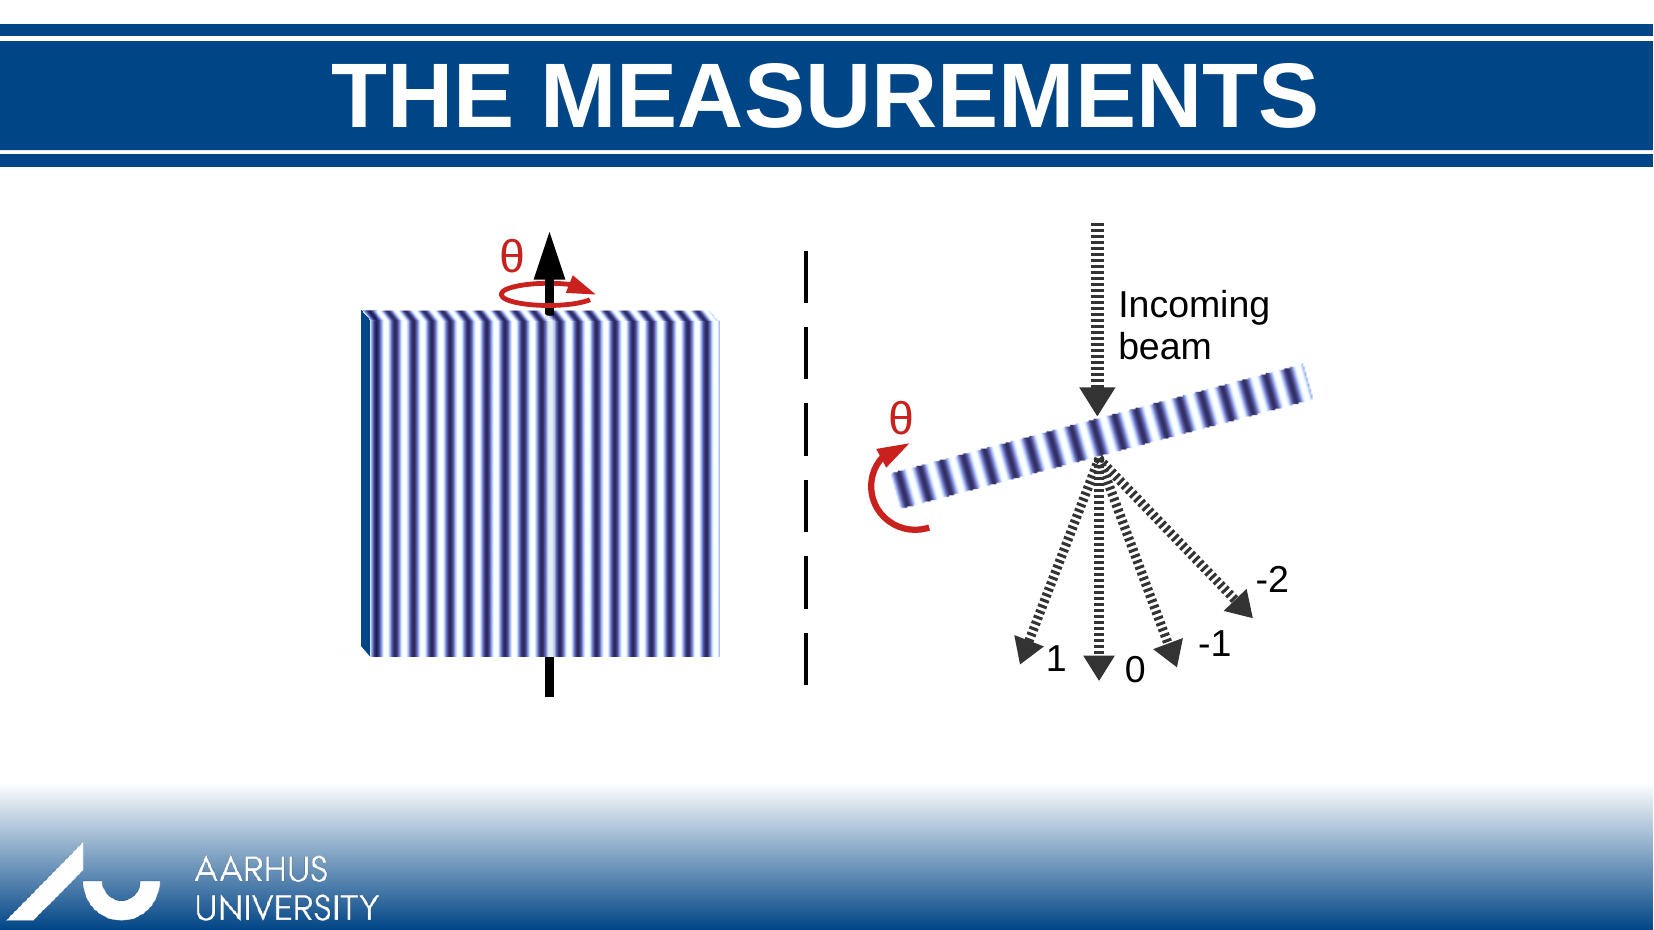

# THE MEASUREMENTS
θ
Incoming
beam
θ
-2
-1
1
0